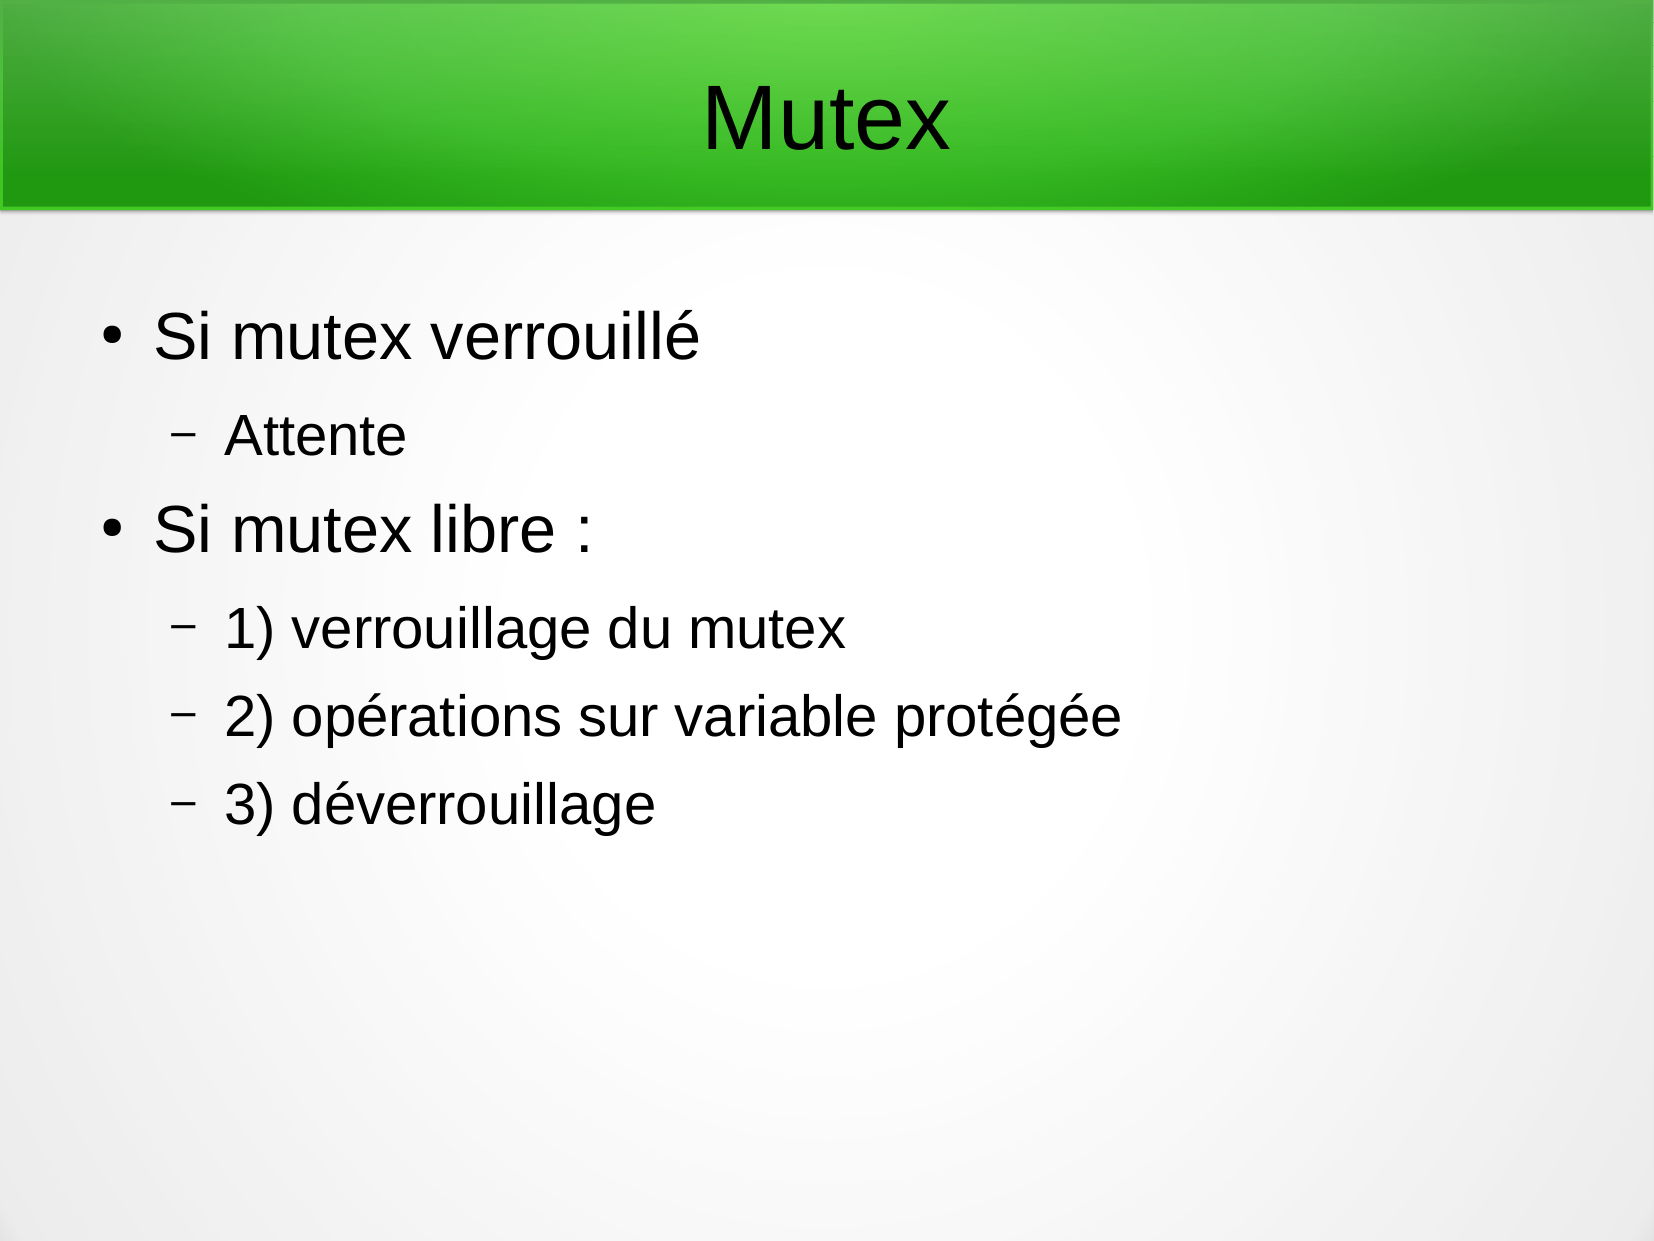

# Mutex
Si mutex verrouillé
Attente
Si mutex libre :
1) verrouillage du mutex
2) opérations sur variable protégée
3) déverrouillage